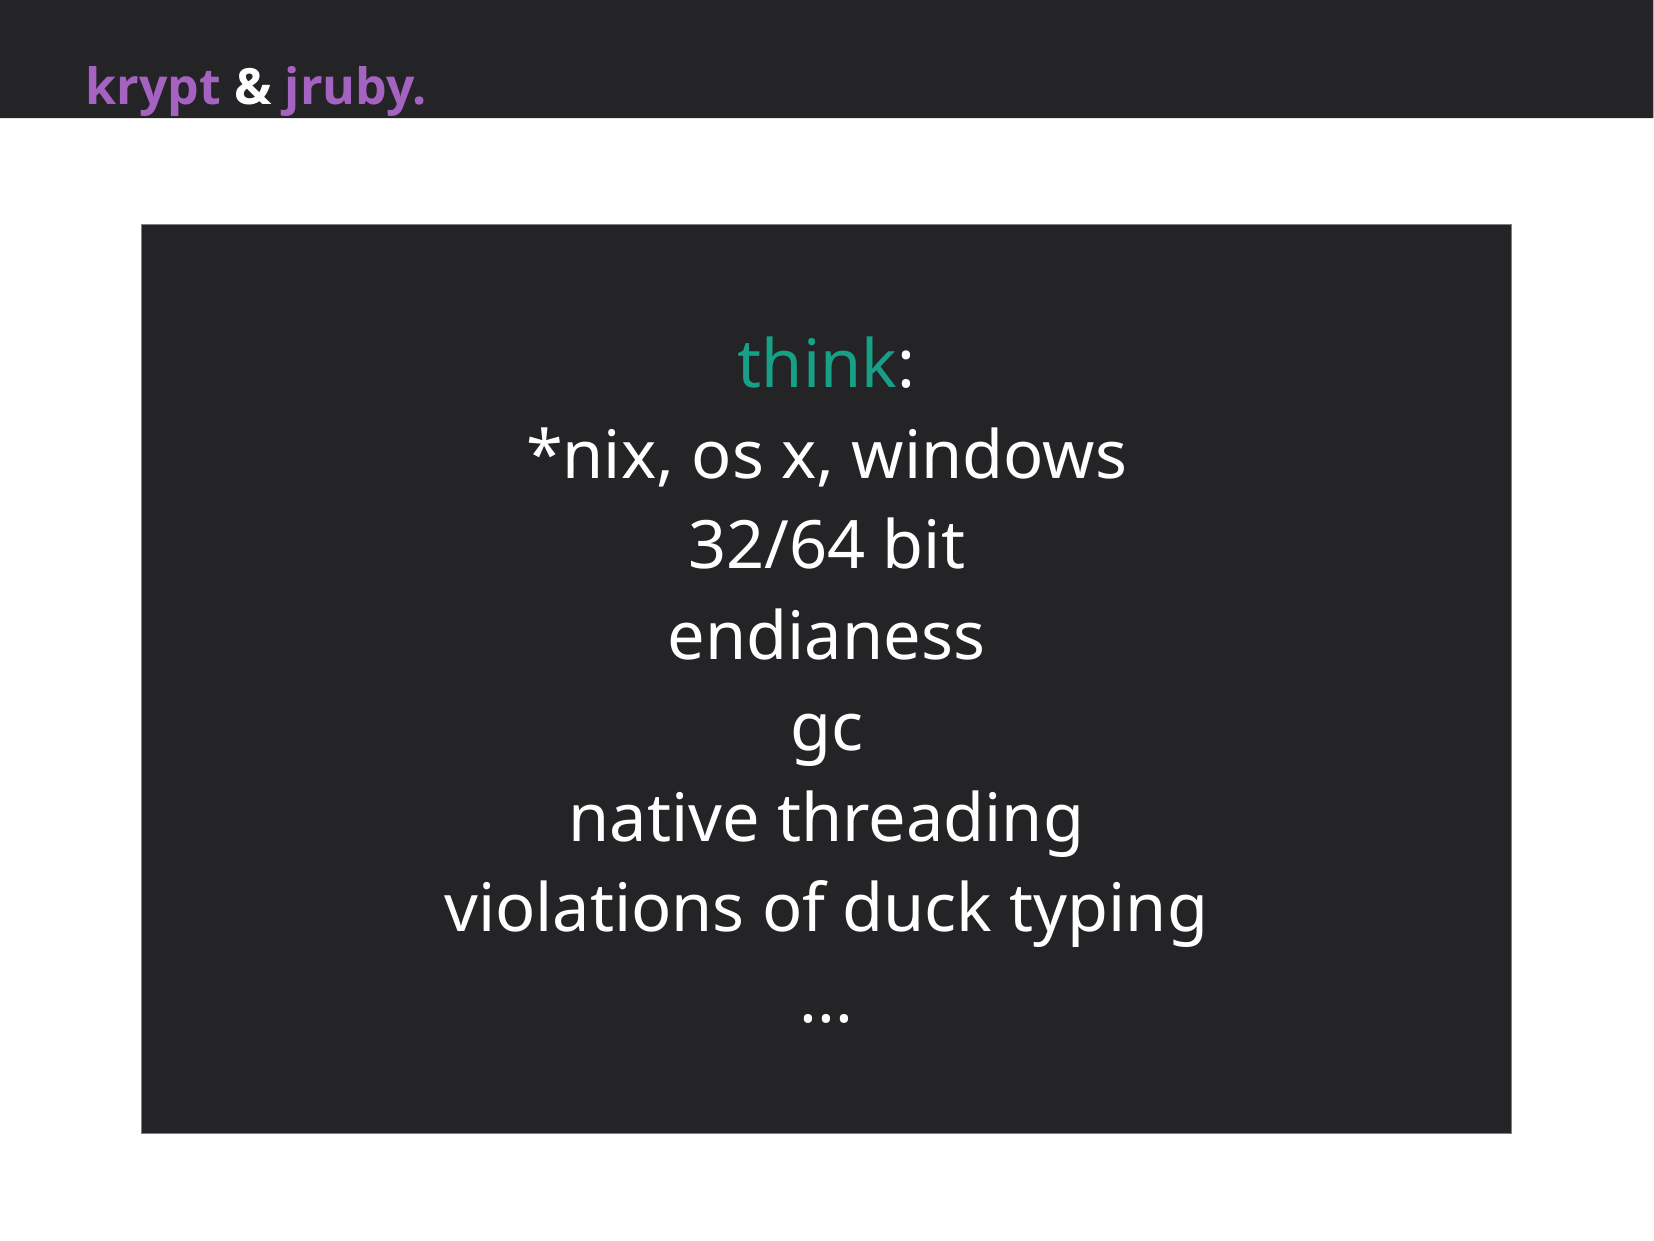

krypt & jruby.
think:
*nix, os x, windows
32/64 bit
endianess
gc
native threading
violations of duck typing
...